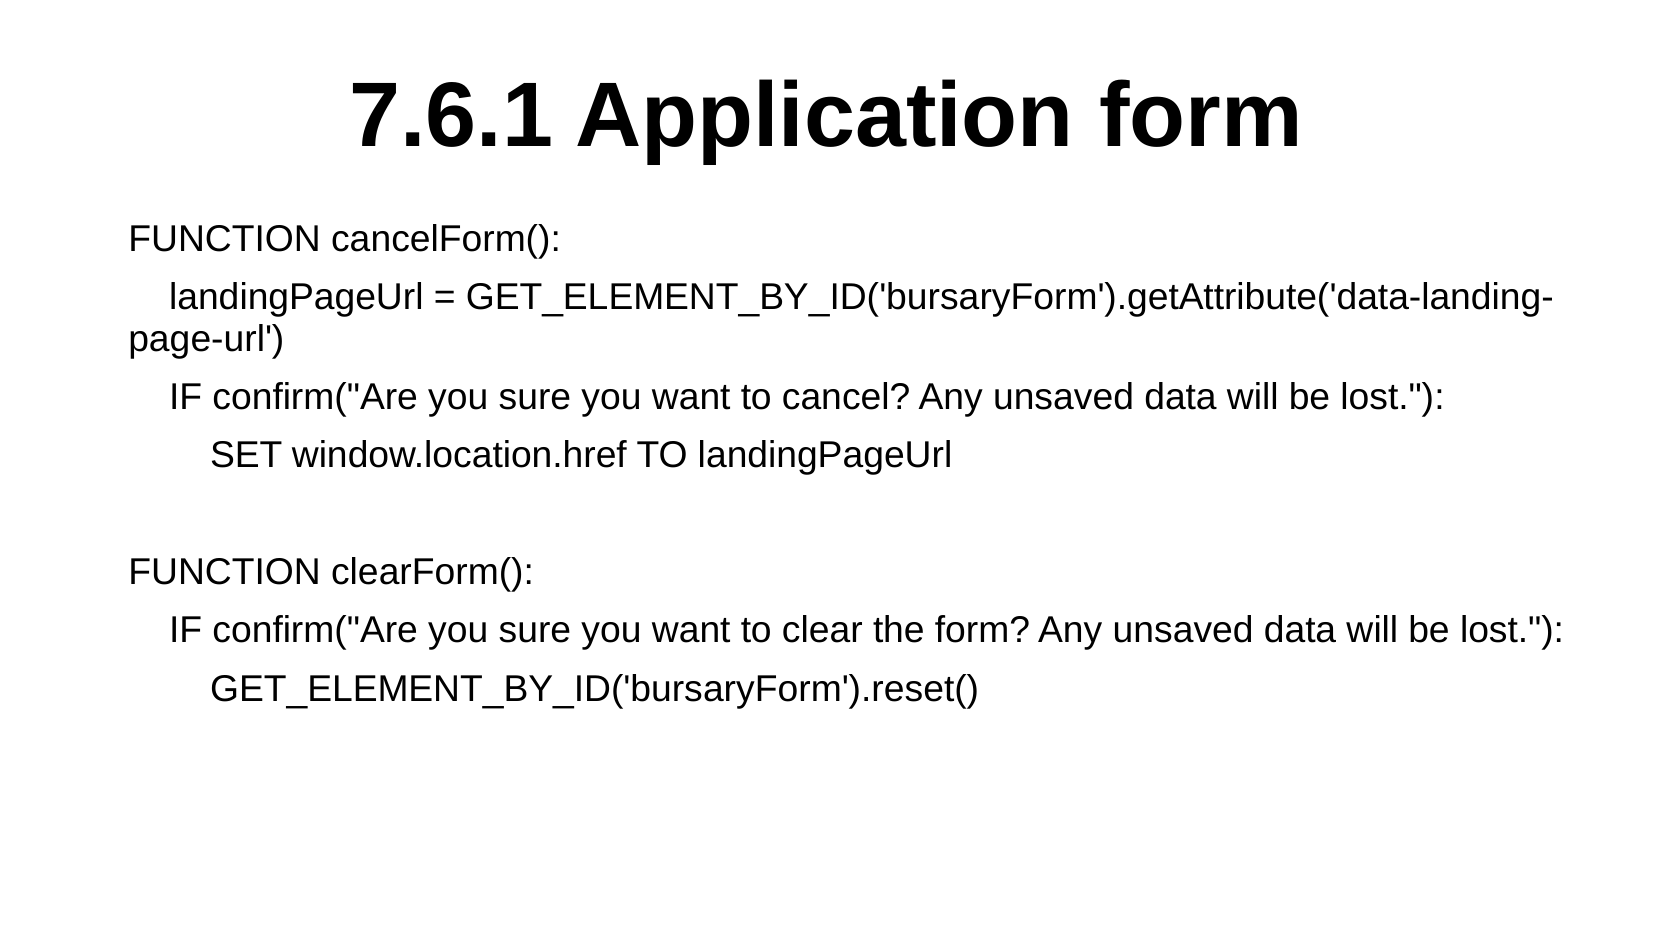

# 7.6.1 Application form
FUNCTION cancelForm():
 landingPageUrl = GET_ELEMENT_BY_ID('bursaryForm').getAttribute('data-landing-page-url')
 IF confirm("Are you sure you want to cancel? Any unsaved data will be lost."):
 SET window.location.href TO landingPageUrl
FUNCTION clearForm():
 IF confirm("Are you sure you want to clear the form? Any unsaved data will be lost."):
 GET_ELEMENT_BY_ID('bursaryForm').reset()